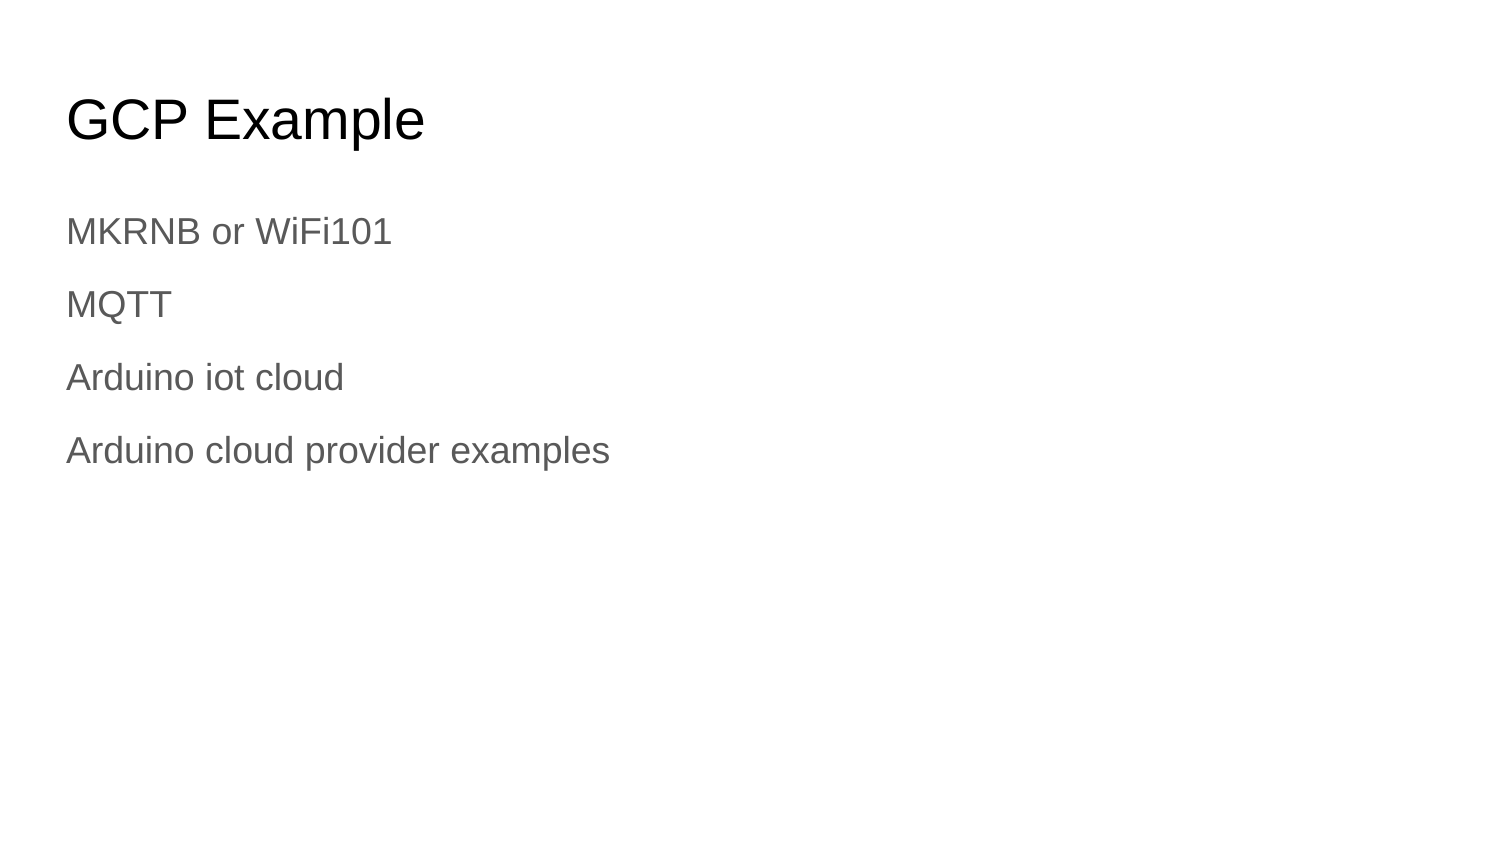

# GCP Example
MKRNB or WiFi101
MQTT
Arduino iot cloud
Arduino cloud provider examples